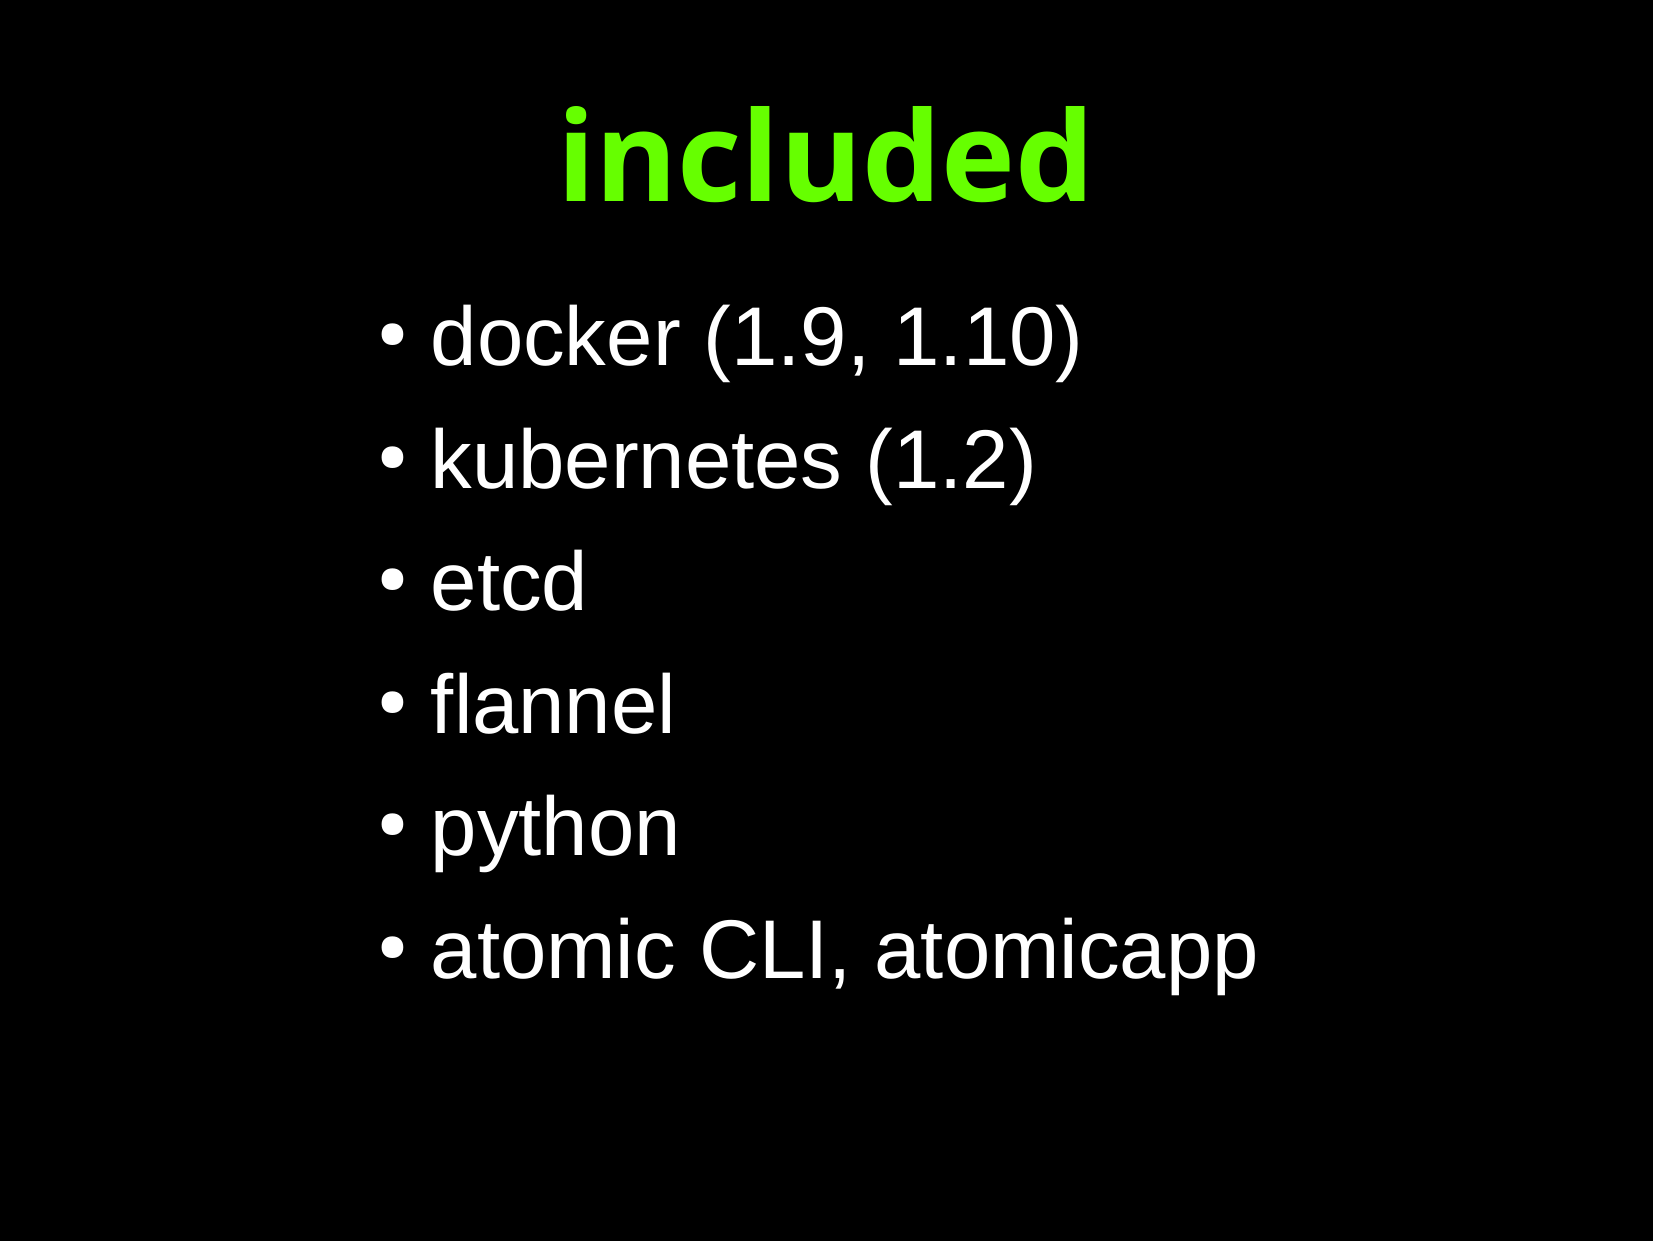

# included
docker (1.9, 1.10)
kubernetes (1.2)
etcd
flannel
python
atomic CLI, atomicapp